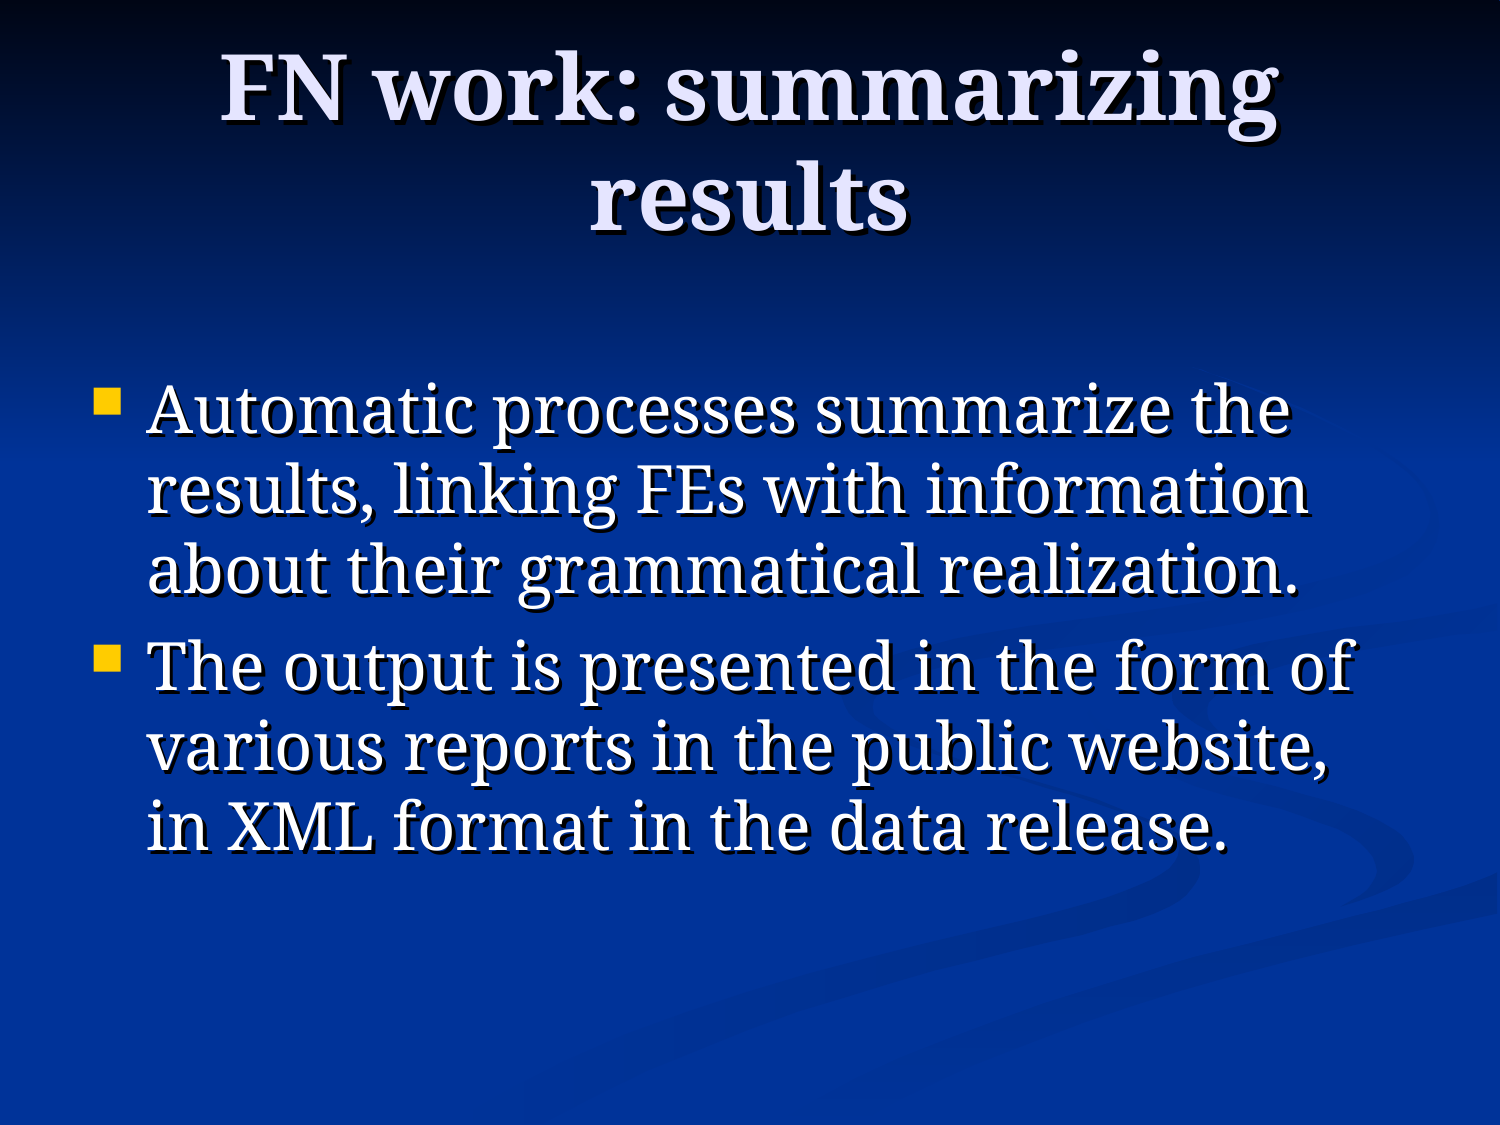

# FN work: summarizing results
Automatic processes summarize the results, linking FEs with information about their grammatical realization.
The output is presented in the form of various reports in the public website, in XML format in the data release.